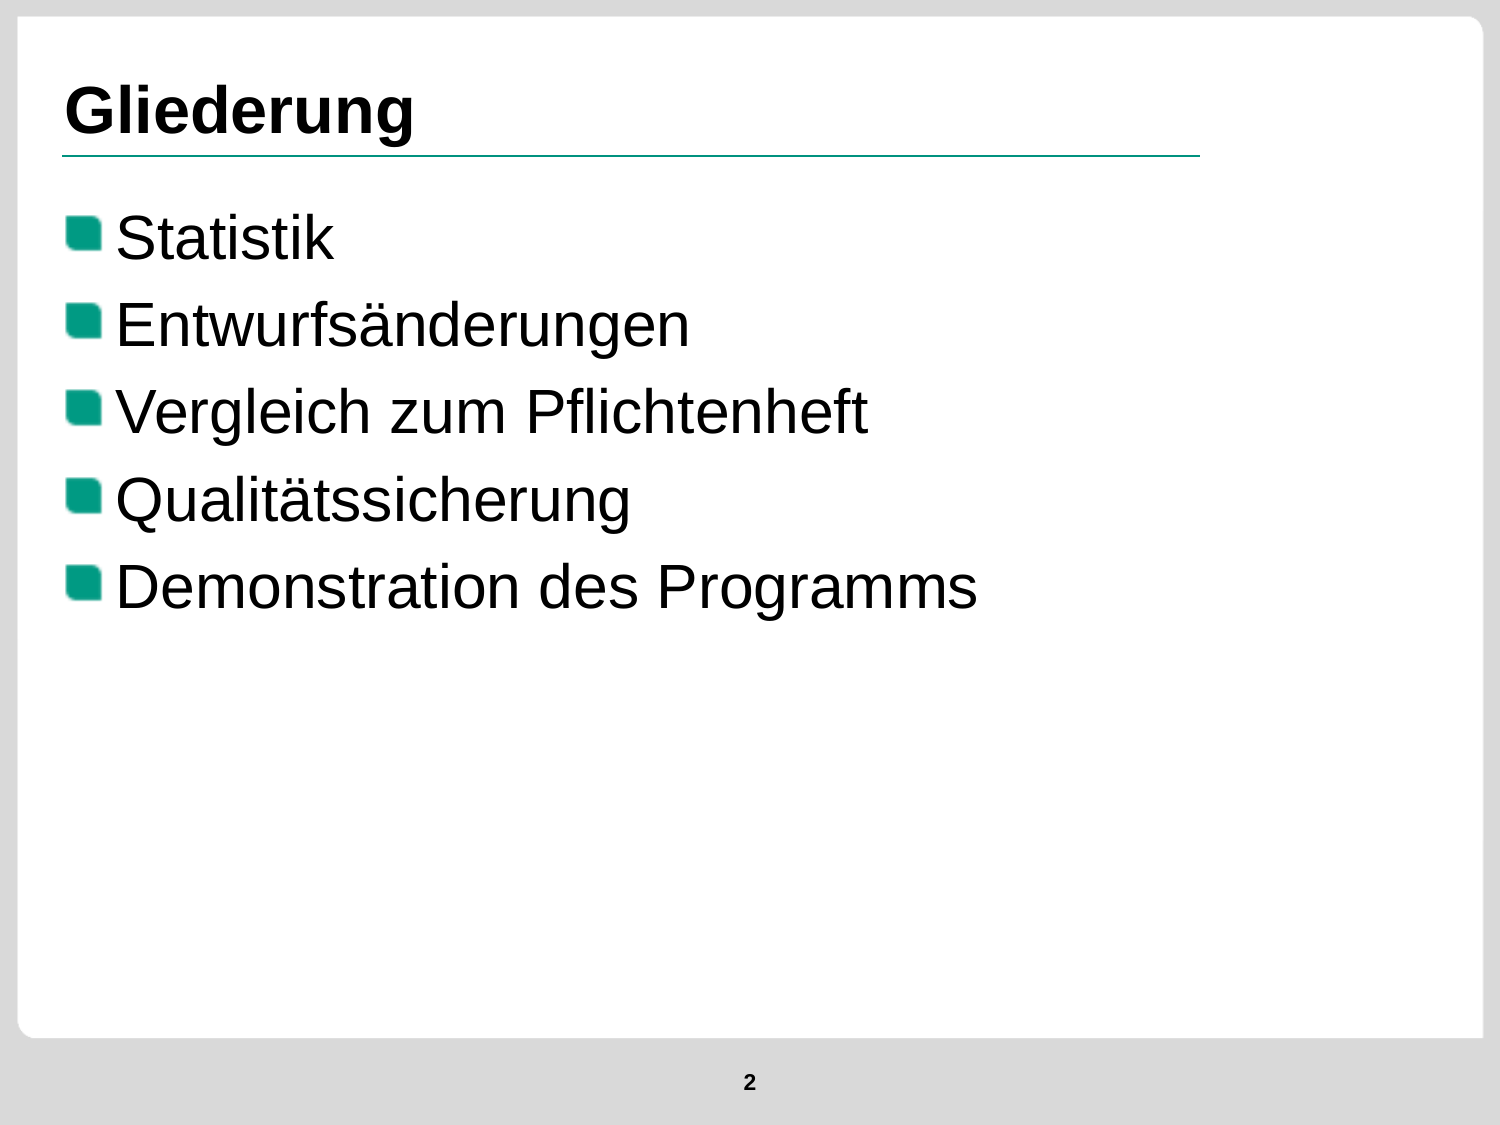

# Gliederung
Statistik
Entwurfsänderungen
Vergleich zum Pflichtenheft
Qualitätssicherung
Demonstration des Programms